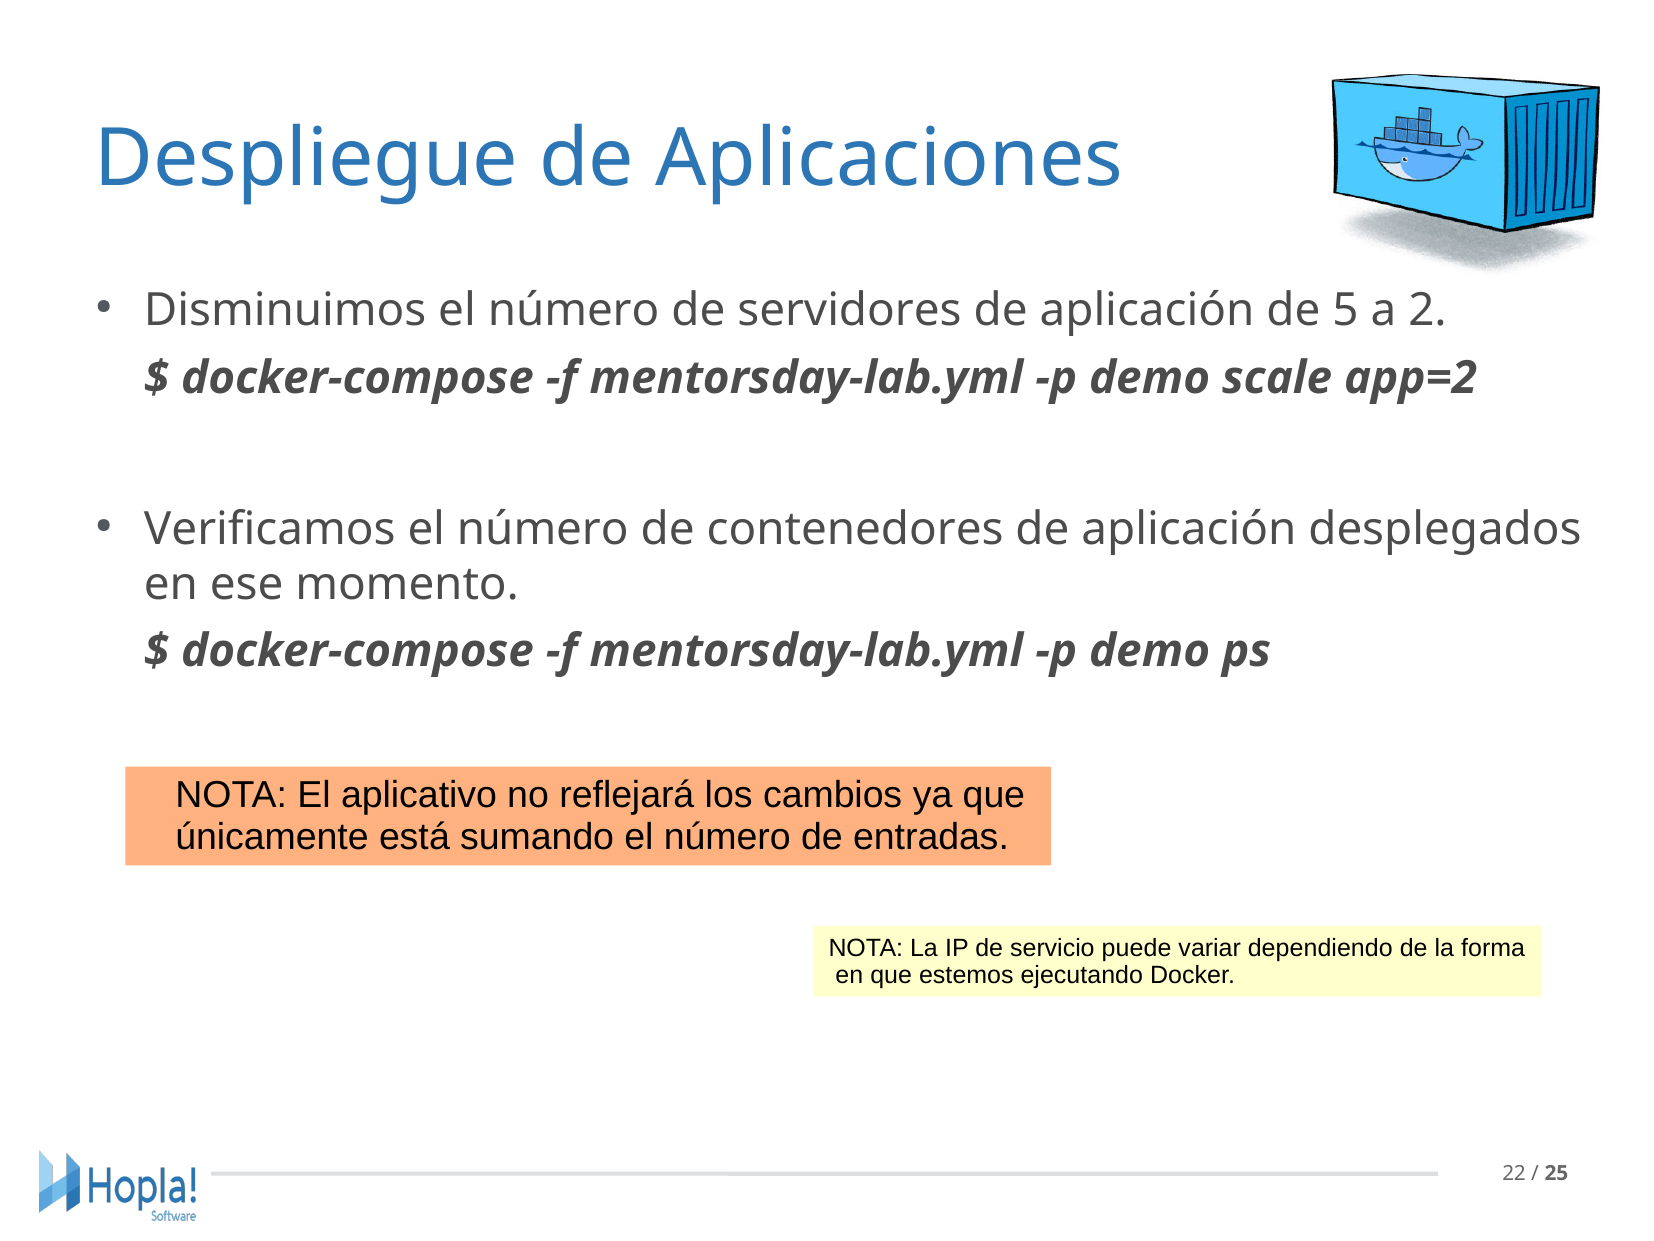

# Despliegue de Aplicaciones
Disminuimos el número de servidores de aplicación de 5 a 2.
$ docker-compose -f mentorsday-lab.yml -p demo scale app=2
Verificamos el número de contenedores de aplicación desplegados en ese momento.
$ docker-compose -f mentorsday-lab.yml -p demo ps
NOTA: El aplicativo no reflejará los cambios ya que
únicamente está sumando el número de entradas.
NOTA: La IP de servicio puede variar dependiendo de la forma
 en que estemos ejecutando Docker.
22